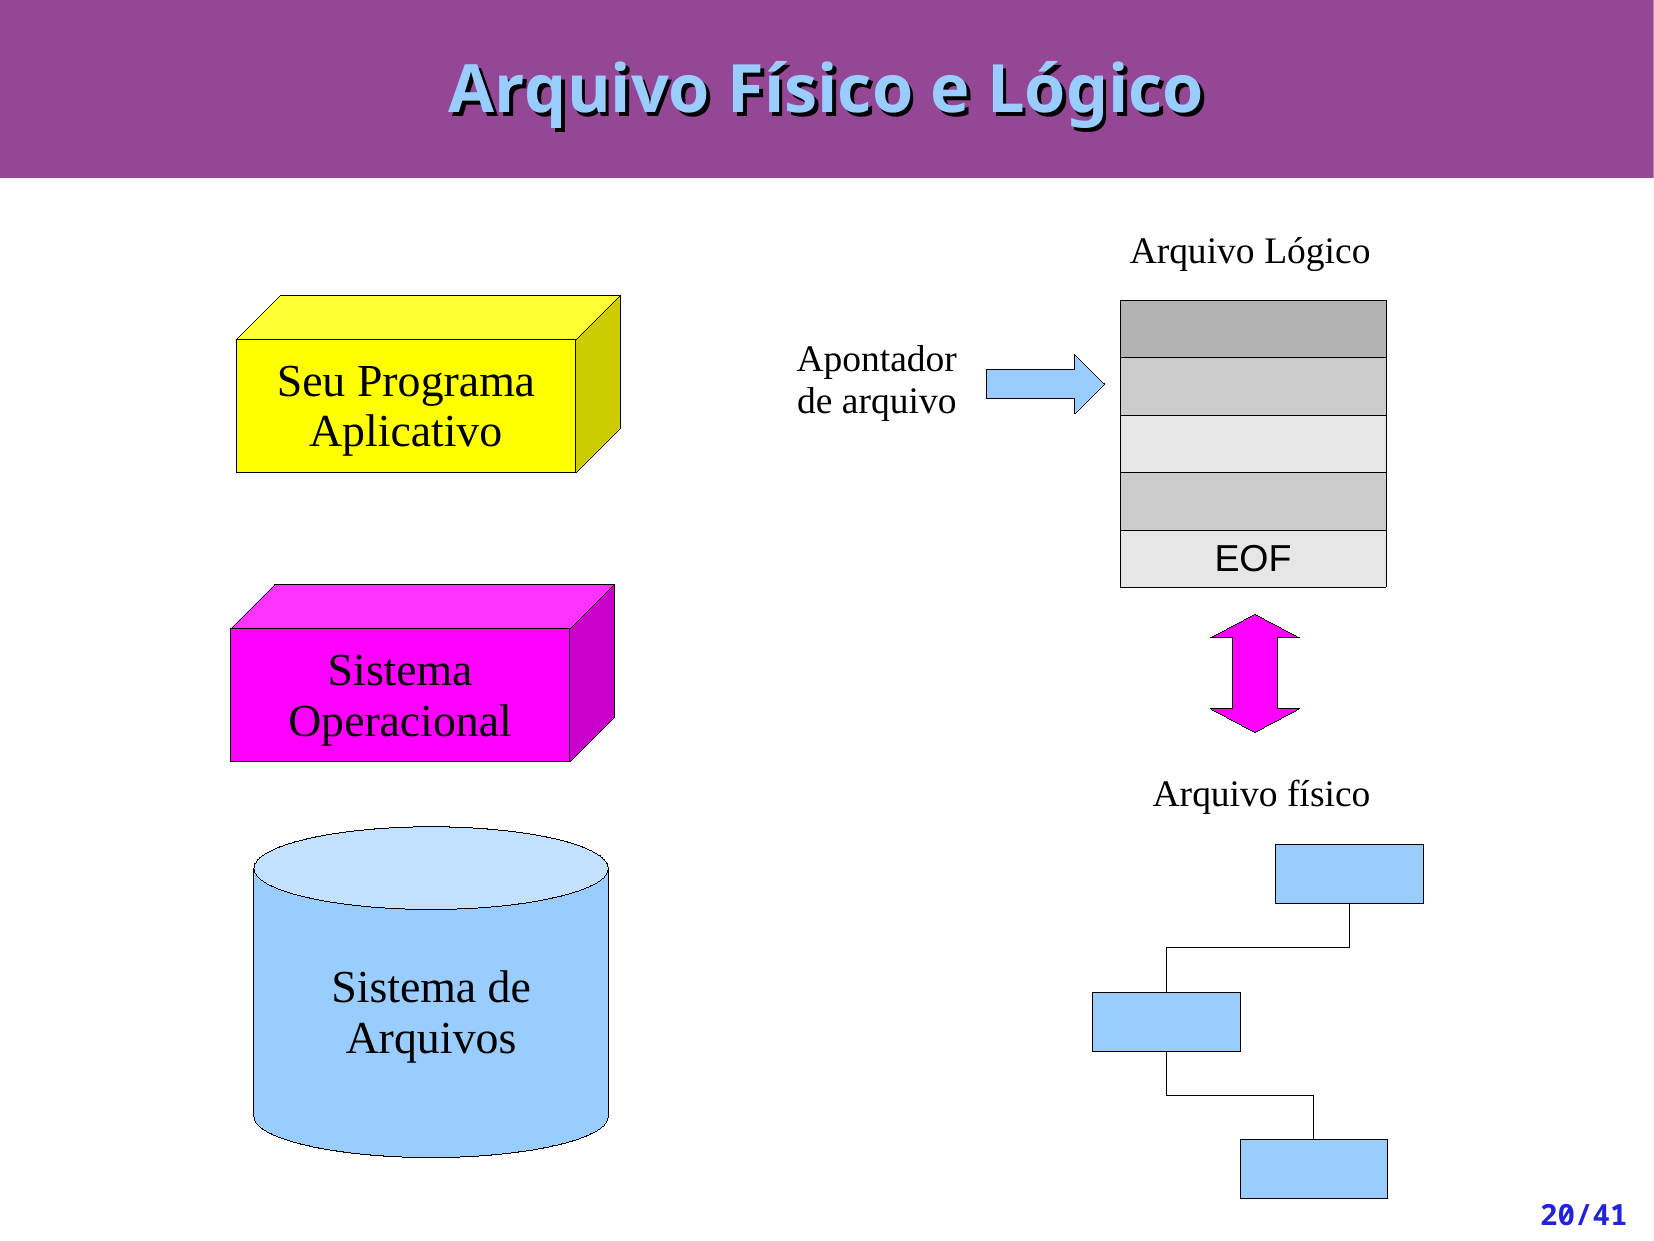

# Arquivo Físico e Lógico
Arquivo Lógico
| |
| --- |
| |
| |
| |
| EOF |
Apontador
de arquivo
Seu Programa
Aplicativo
Sistema Operacional
Arquivo físico
Sistema de
Arquivos
20